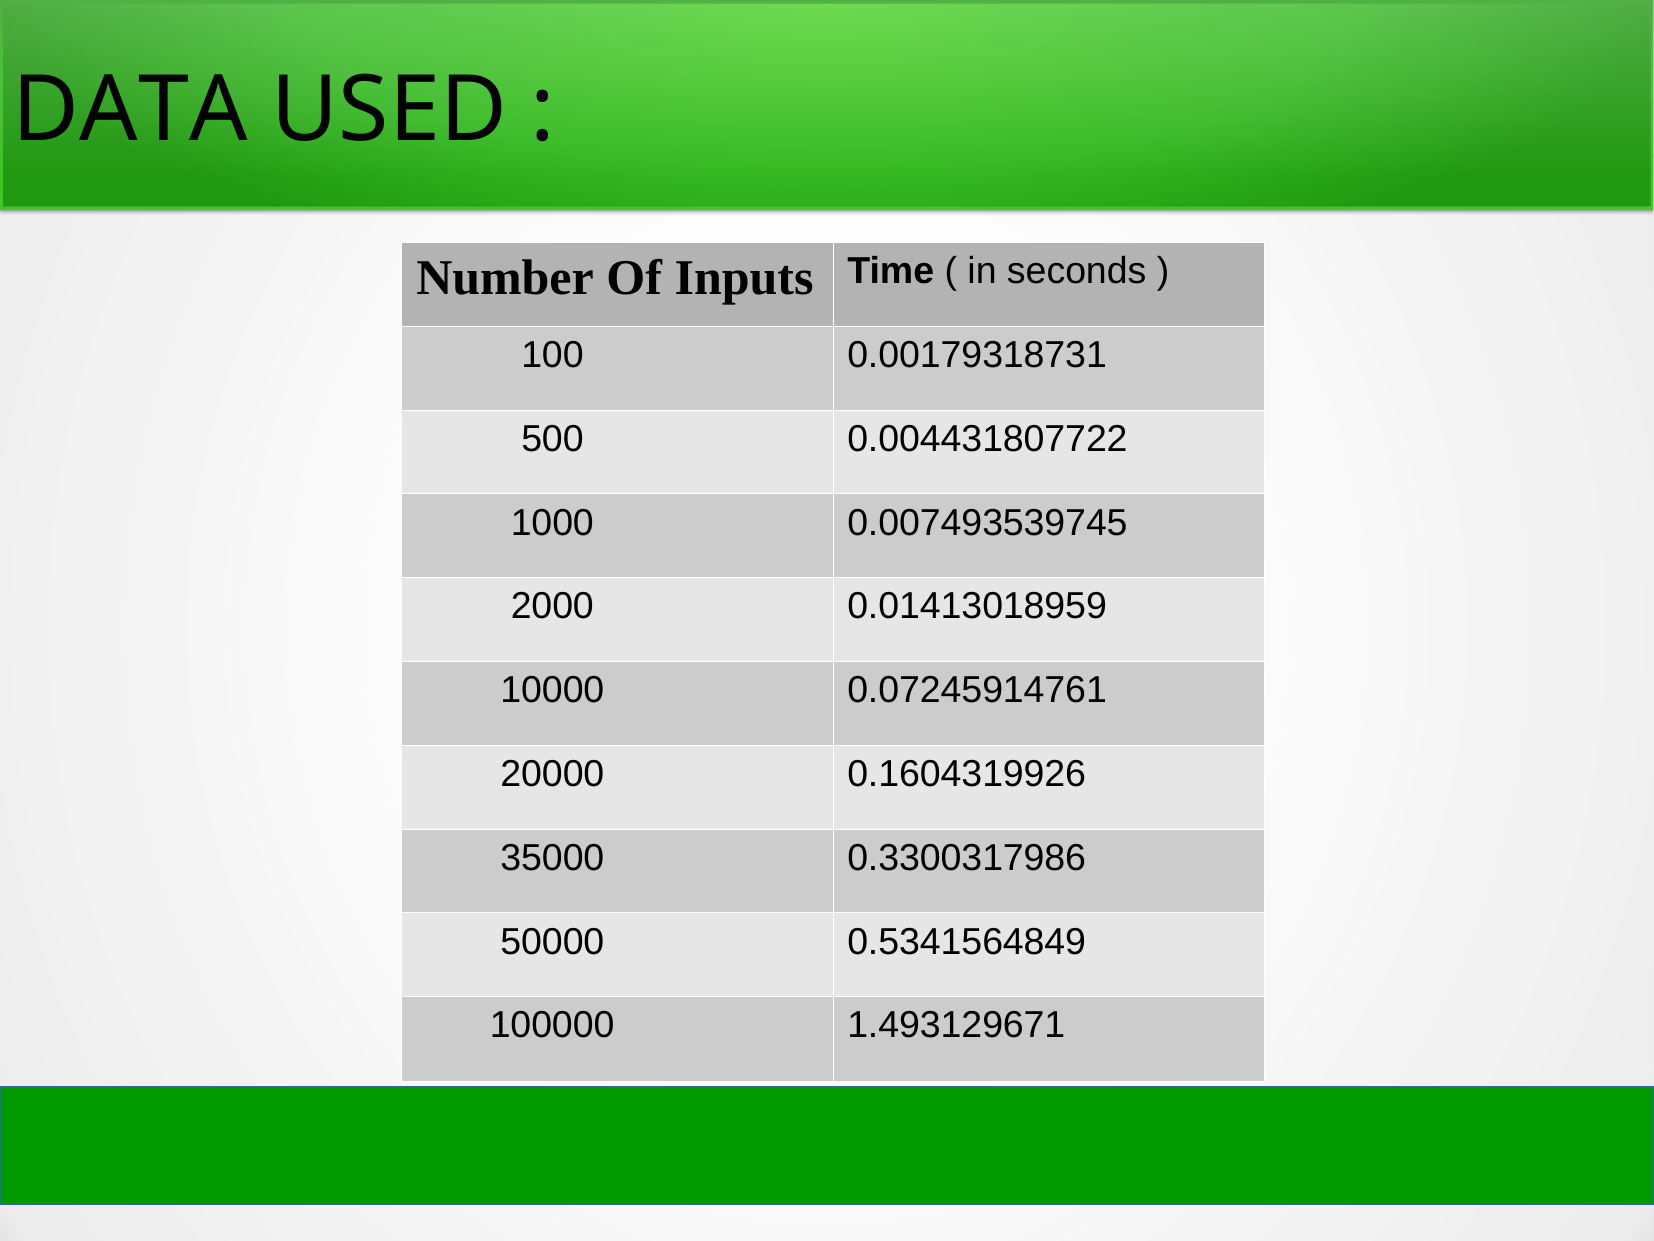

DATA USED :
| Number Of Inputs | Time ( in seconds ) |
| --- | --- |
| 100 | 0.00179318731 |
| 500 | 0.004431807722 |
| 1000 | 0.007493539745 |
| 2000 | 0.01413018959 |
| 10000 | 0.07245914761 |
| 20000 | 0.1604319926 |
| 35000 | 0.3300317986 |
| 50000 | 0.5341564849 |
| 100000 | 1.493129671 |
12/26/03
AVL Trees - Lecture 8
19